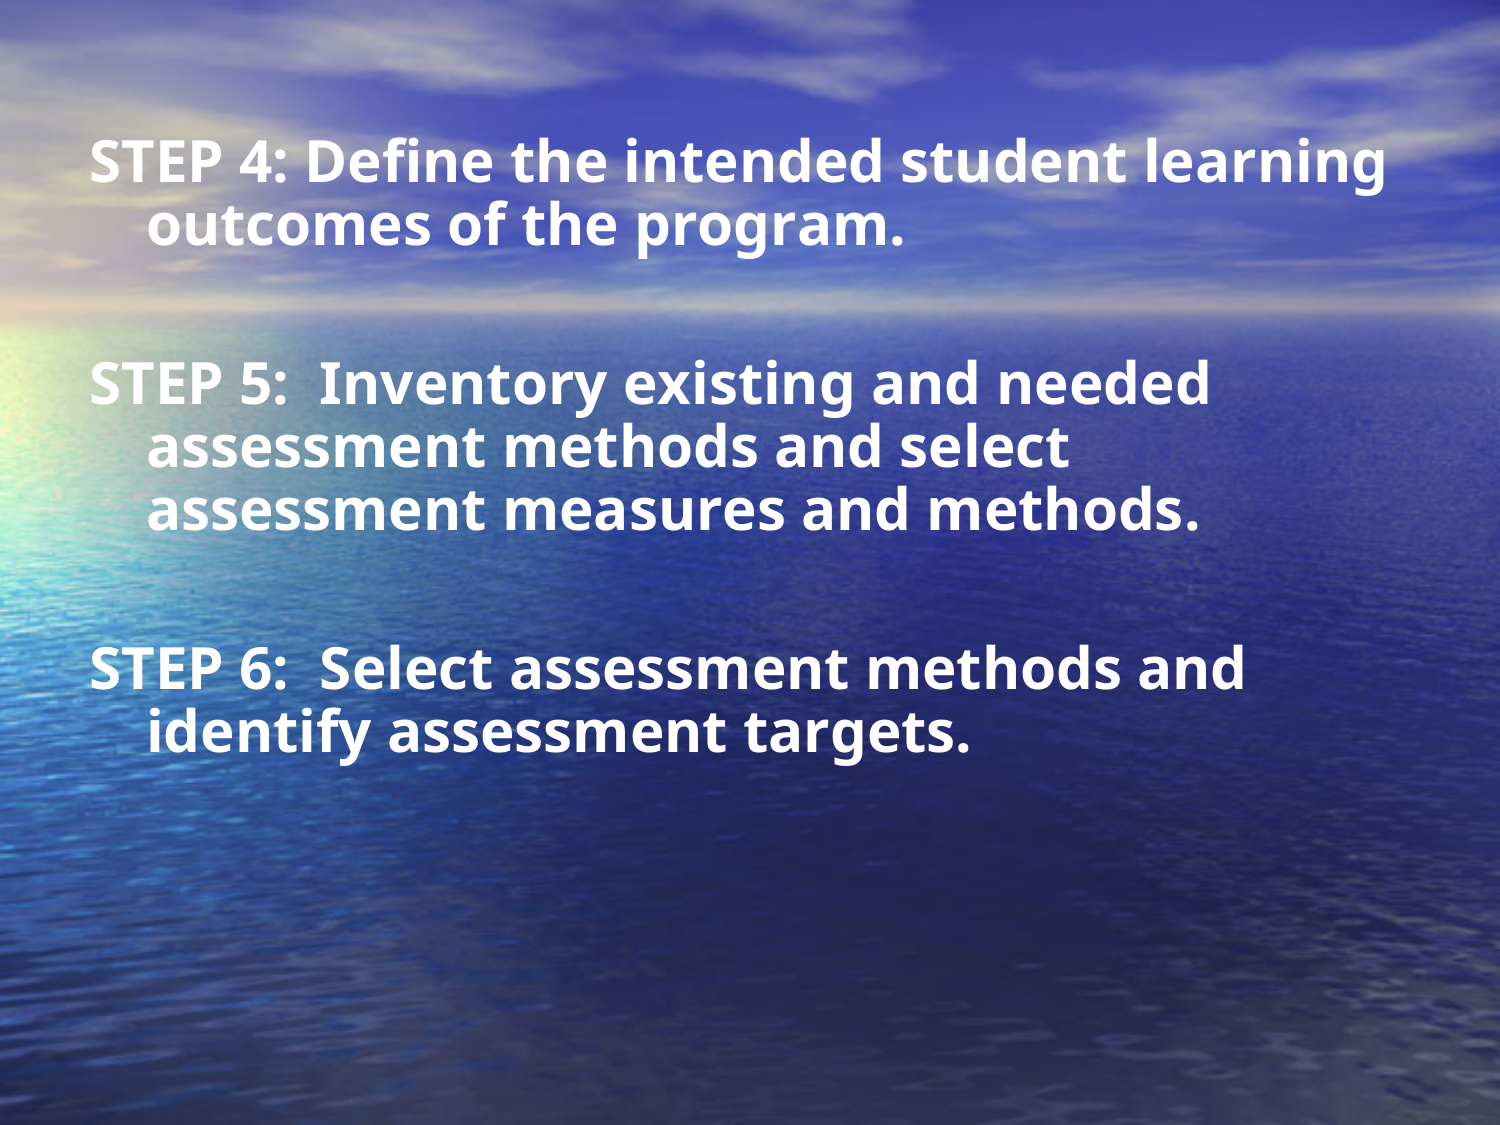

# STEP 4: Define the intended student learning outcomes of the program.
STEP 5: Inventory existing and needed assessment methods and select assessment measures and methods.
STEP 6: Select assessment methods and identify assessment targets.